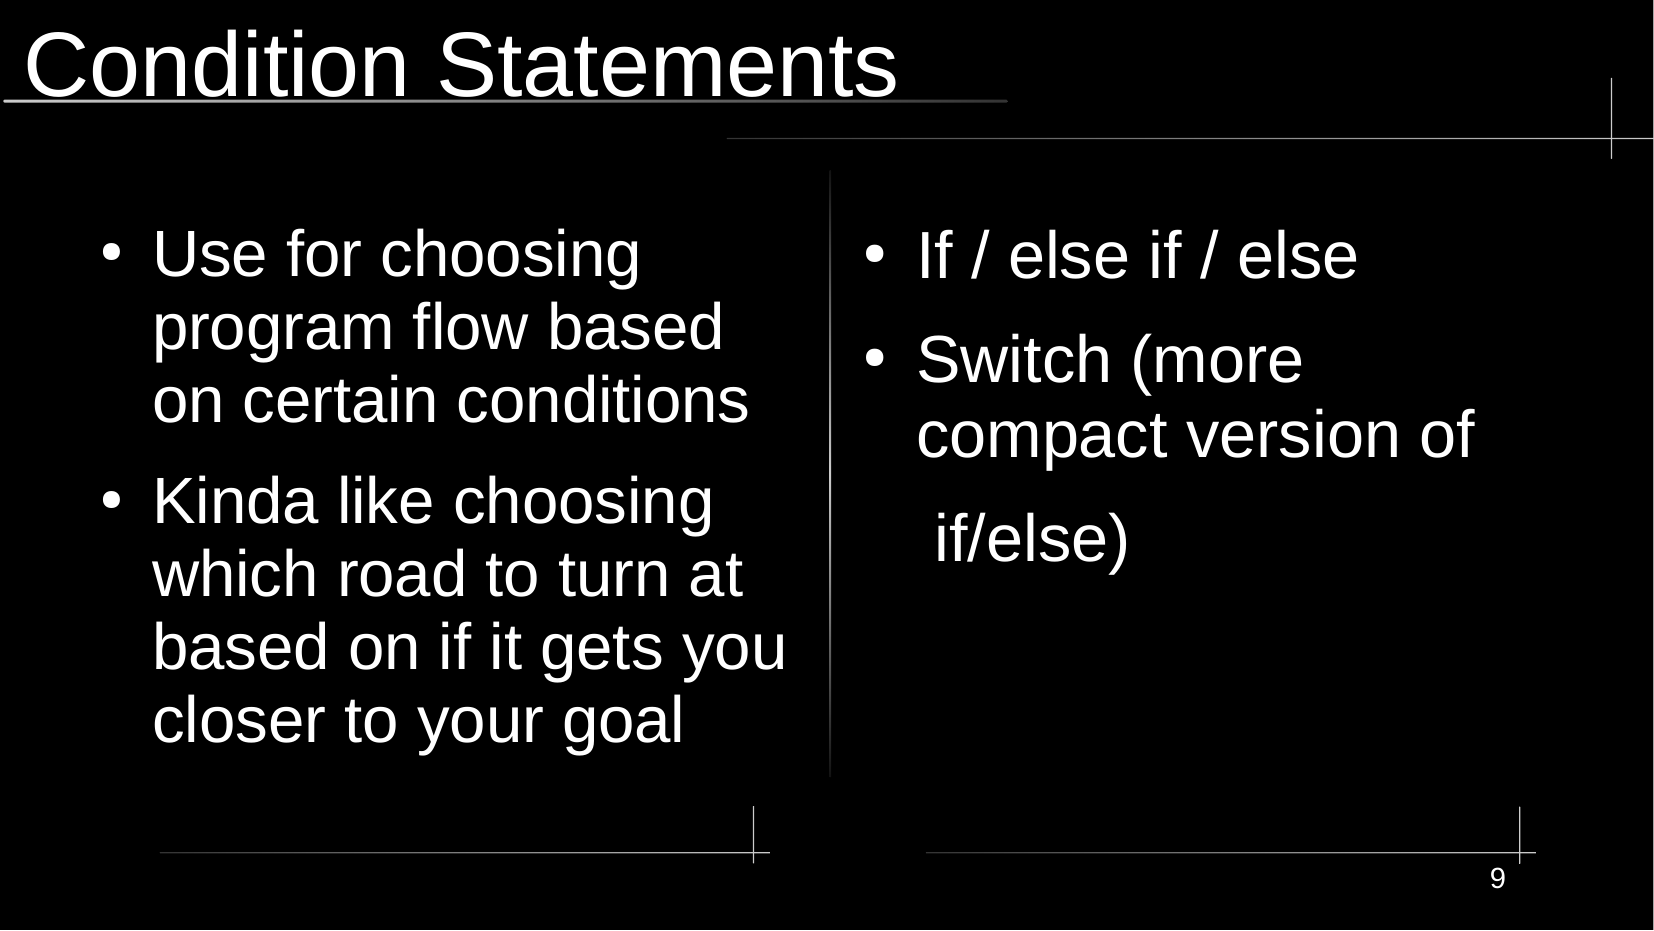

# Condition Statements
Use for choosing program flow based on certain conditions
Kinda like choosing which road to turn at based on if it gets you closer to your goal
If / else if / else
Switch (more compact version of
 if/else)
9